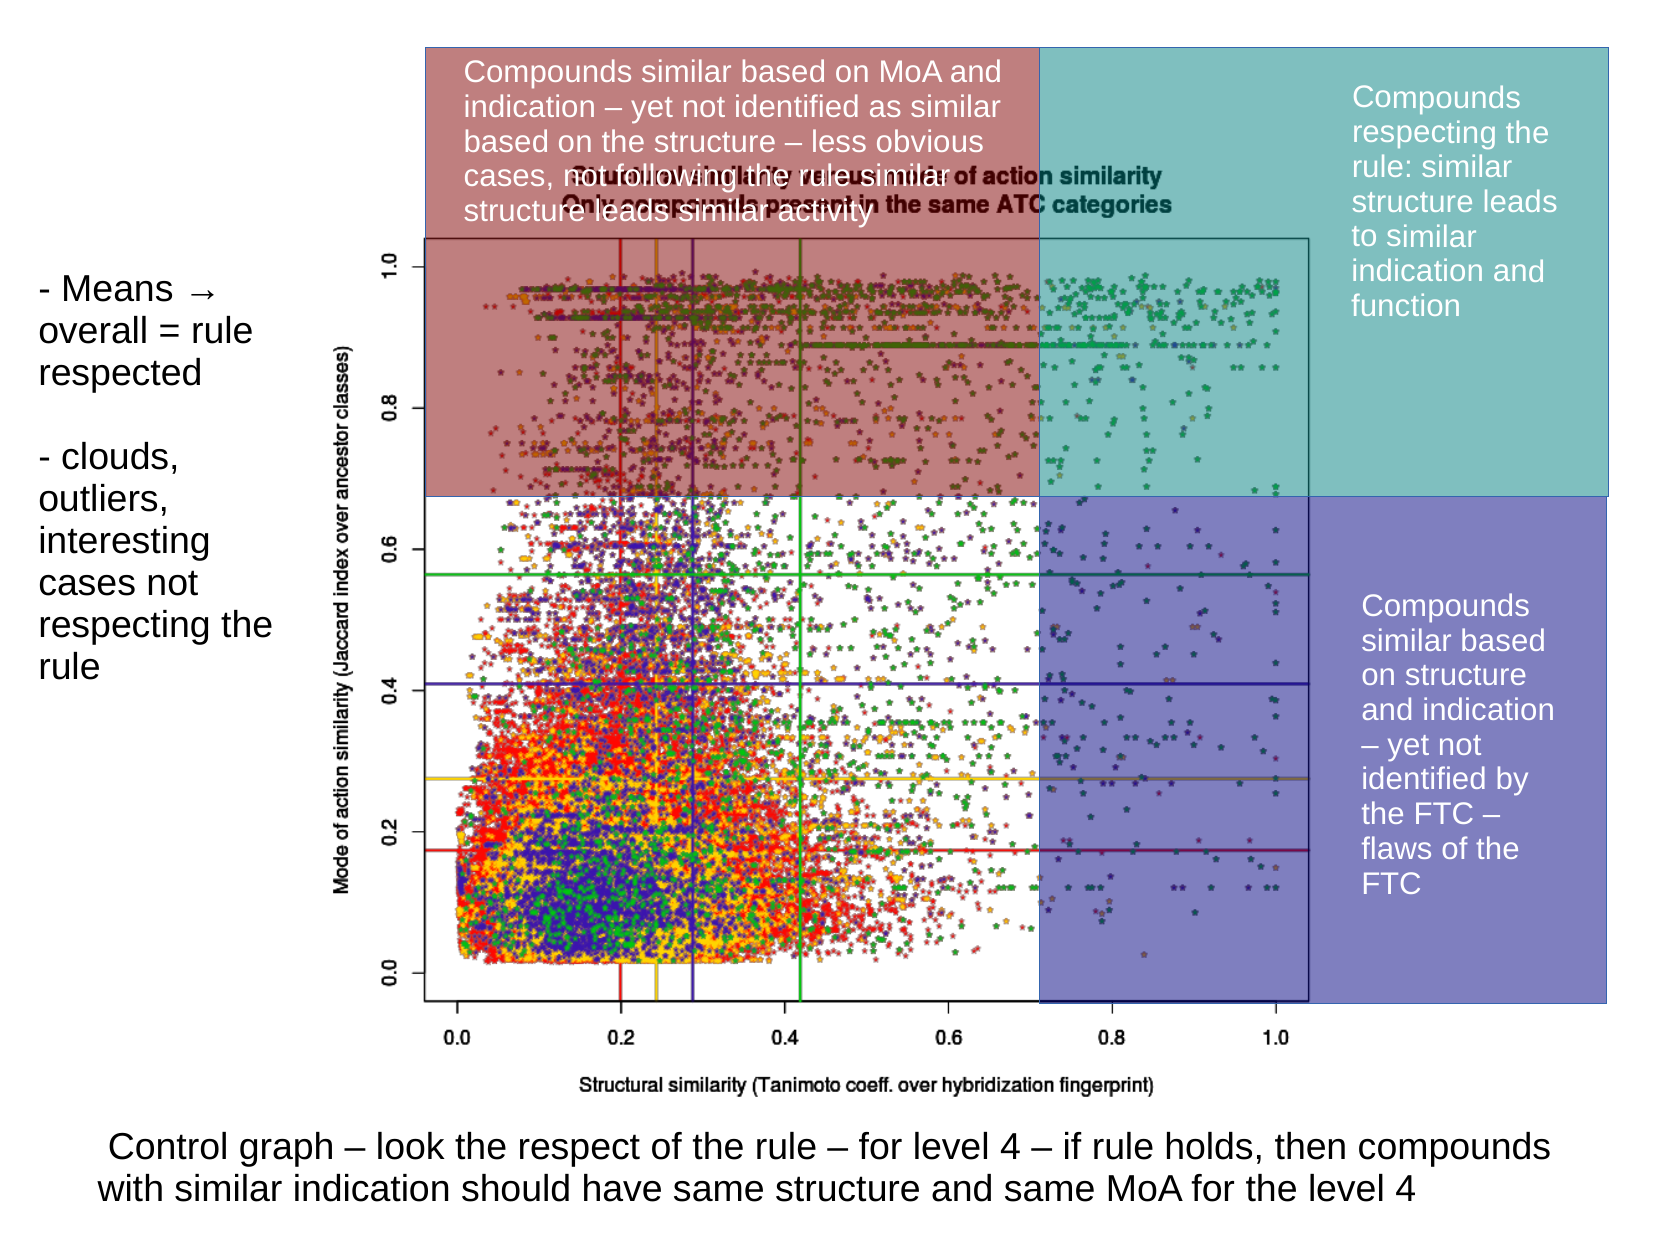

Compounds similar based on MoA and indication – yet not identified as similar based on the structure – less obvious cases, not following the rule similar structure leads similar activity
Compounds respecting the rule: similar structure leads to similar indication and function
- Means → overall = rule respected
- clouds, outliers, interesting cases not respecting the rule
Compounds similar based on structure and indication – yet not identified by the FTC – flaws of the FTC
 Control graph – look the respect of the rule – for level 4 – if rule holds, then compounds with similar indication should have same structure and same MoA for the level 4